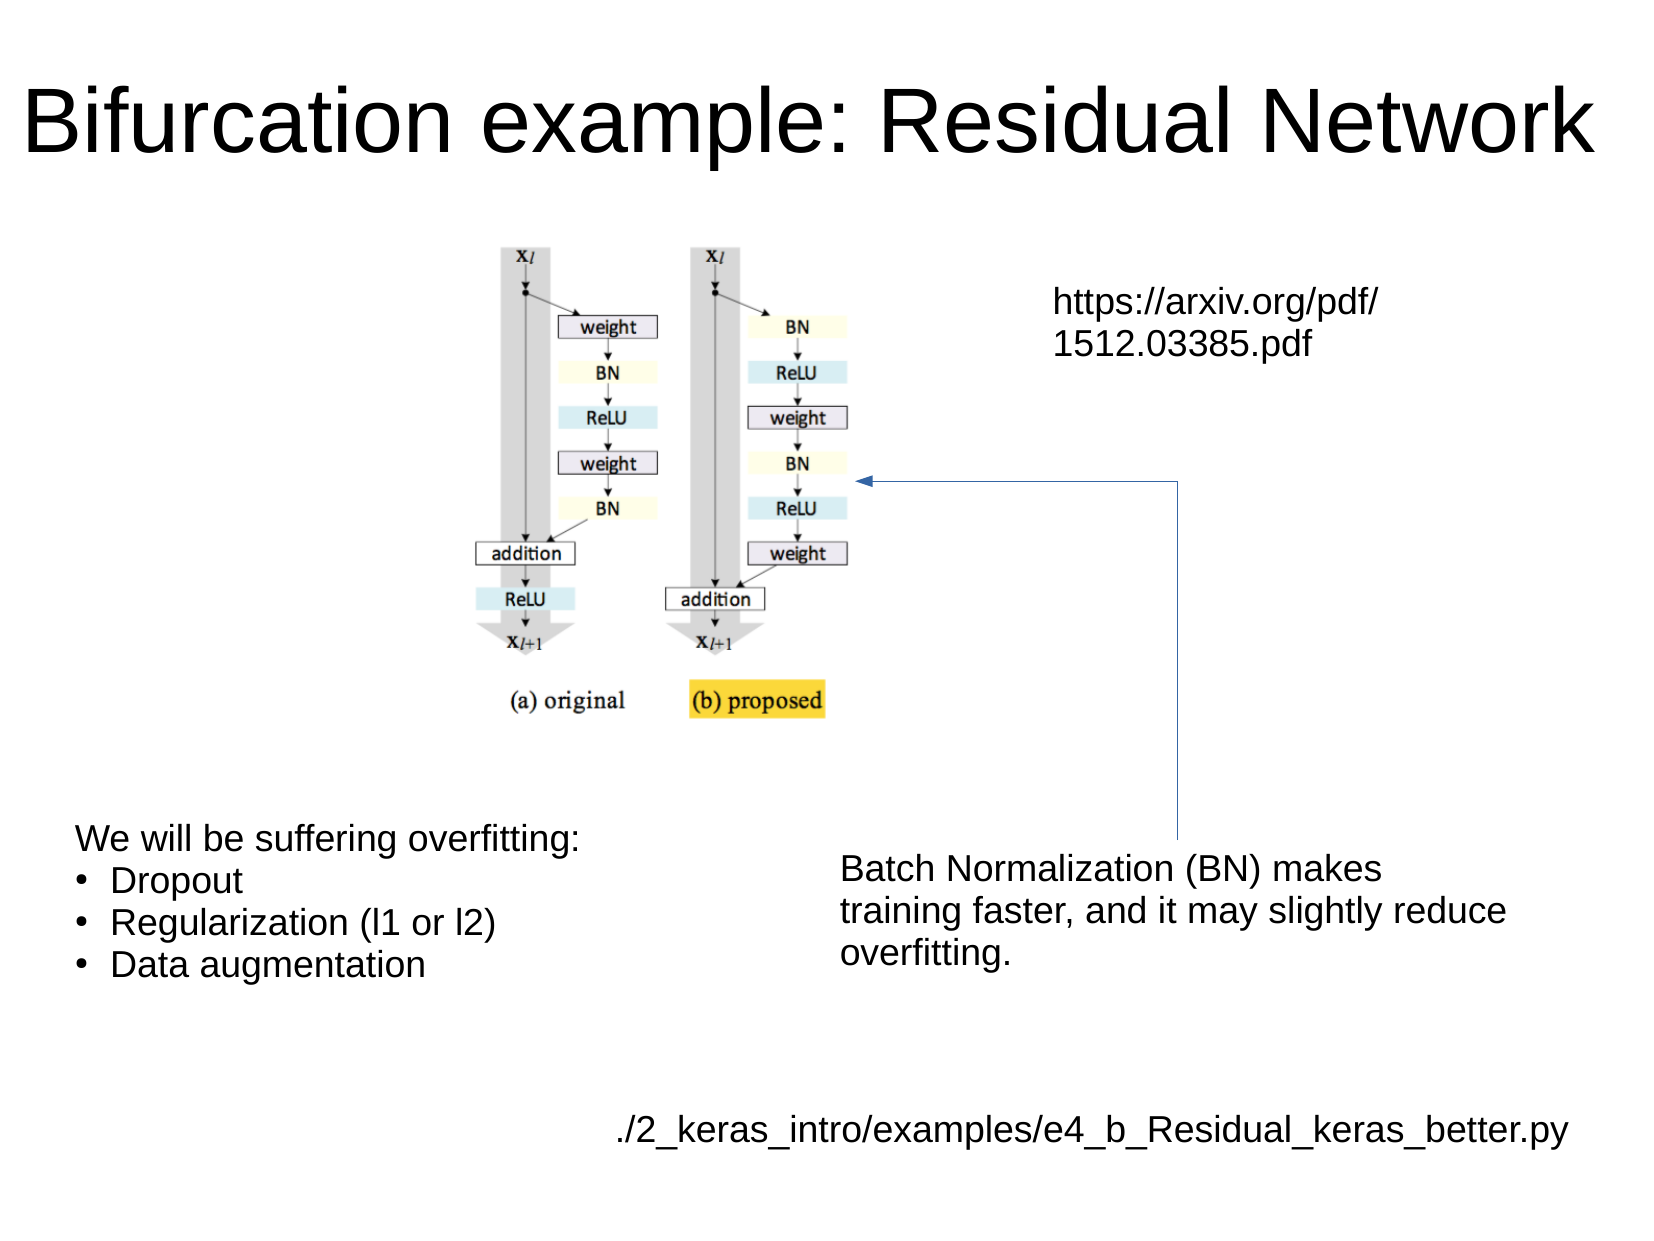

# Bifurcation example: Residual Network
https://arxiv.org/pdf/1512.03385.pdf
We will be suffering overfitting:
Dropout
Regularization (l1 or l2)
Data augmentation
Batch Normalization (BN) makes training faster, and it may slightly reduce overfitting.
./2_keras_intro/examples/e4_b_Residual_keras_better.py